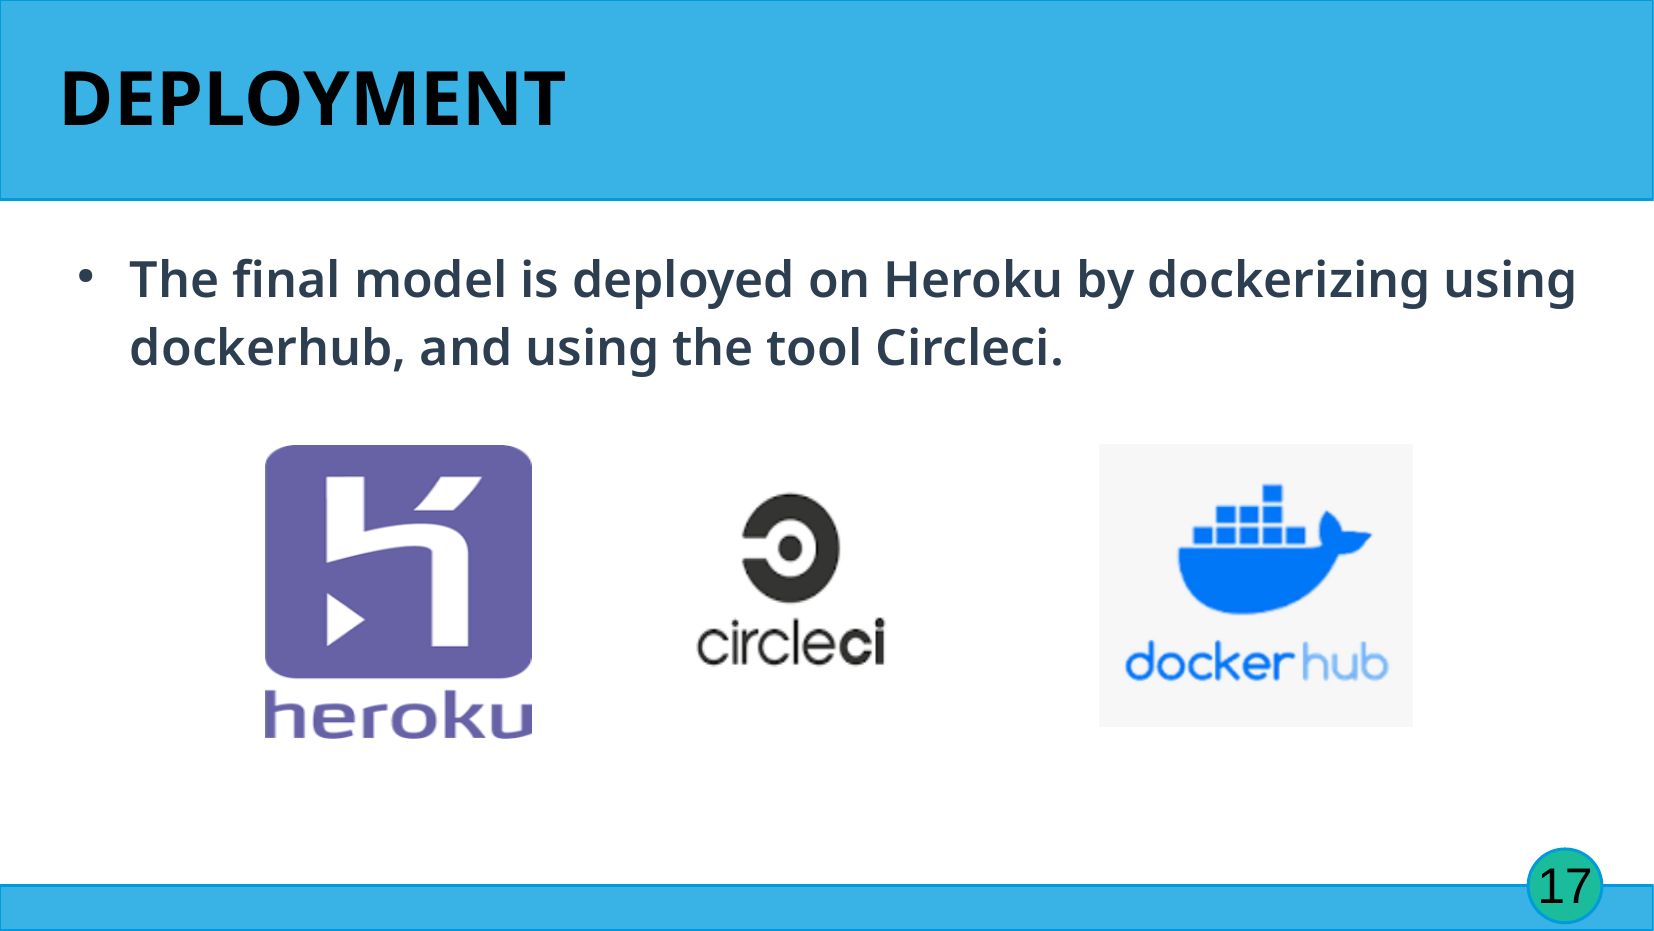

# DEPLOYMENT
The final model is deployed on Heroku by dockerizing using dockerhub, and using the tool Circleci.